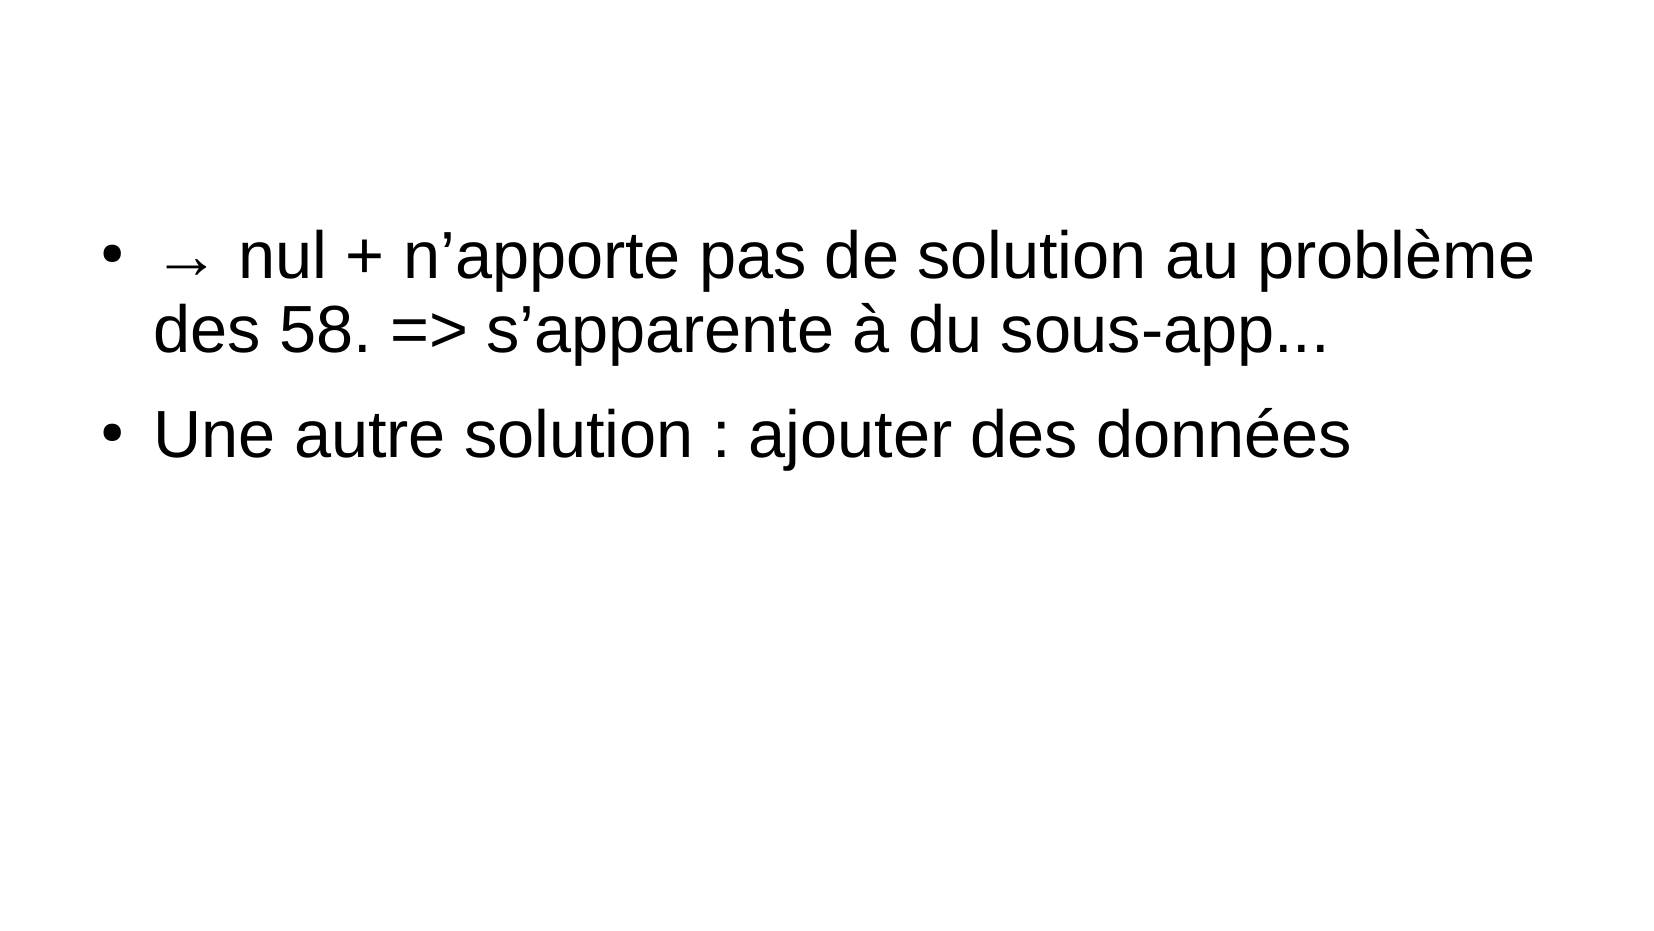

# → nul + n’apporte pas de solution au problème des 58. => s’apparente à du sous-app...
Une autre solution : ajouter des données